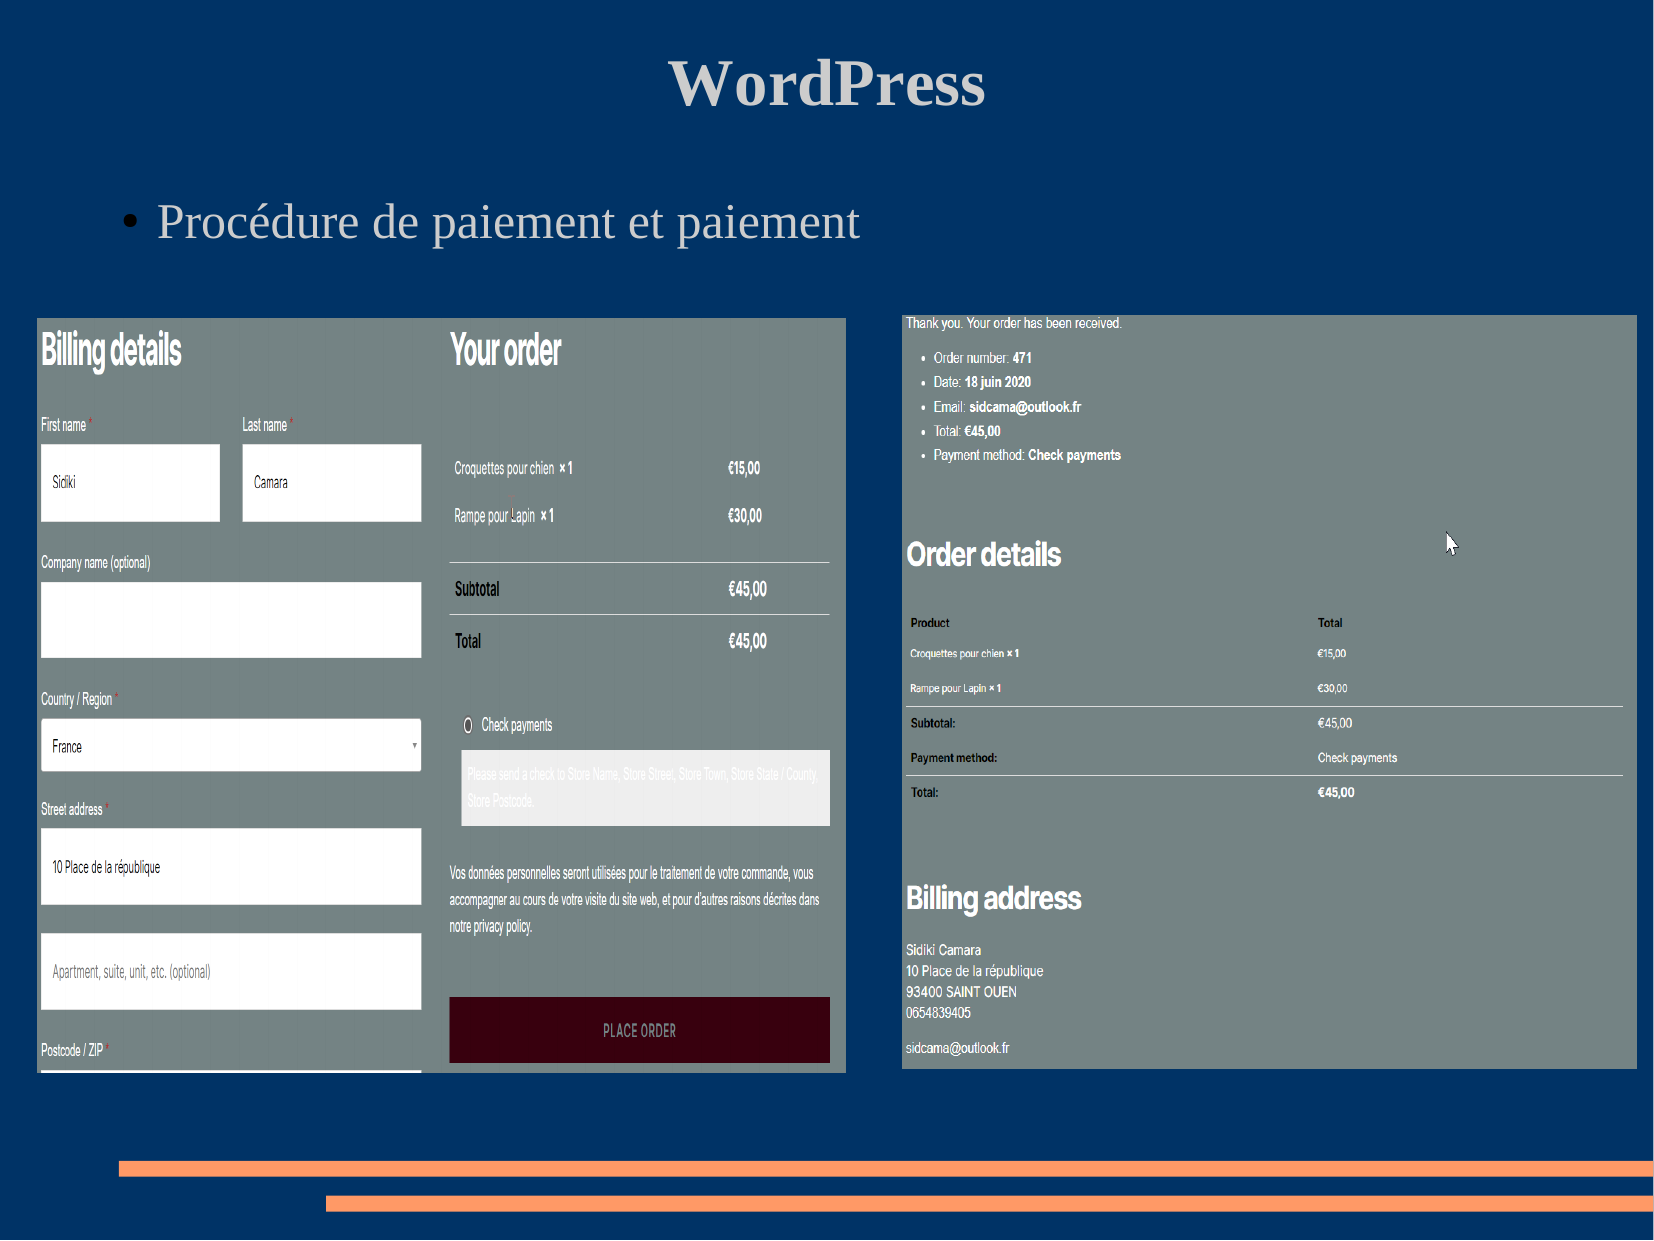

# WordPress
Procédure de paiement et paiement